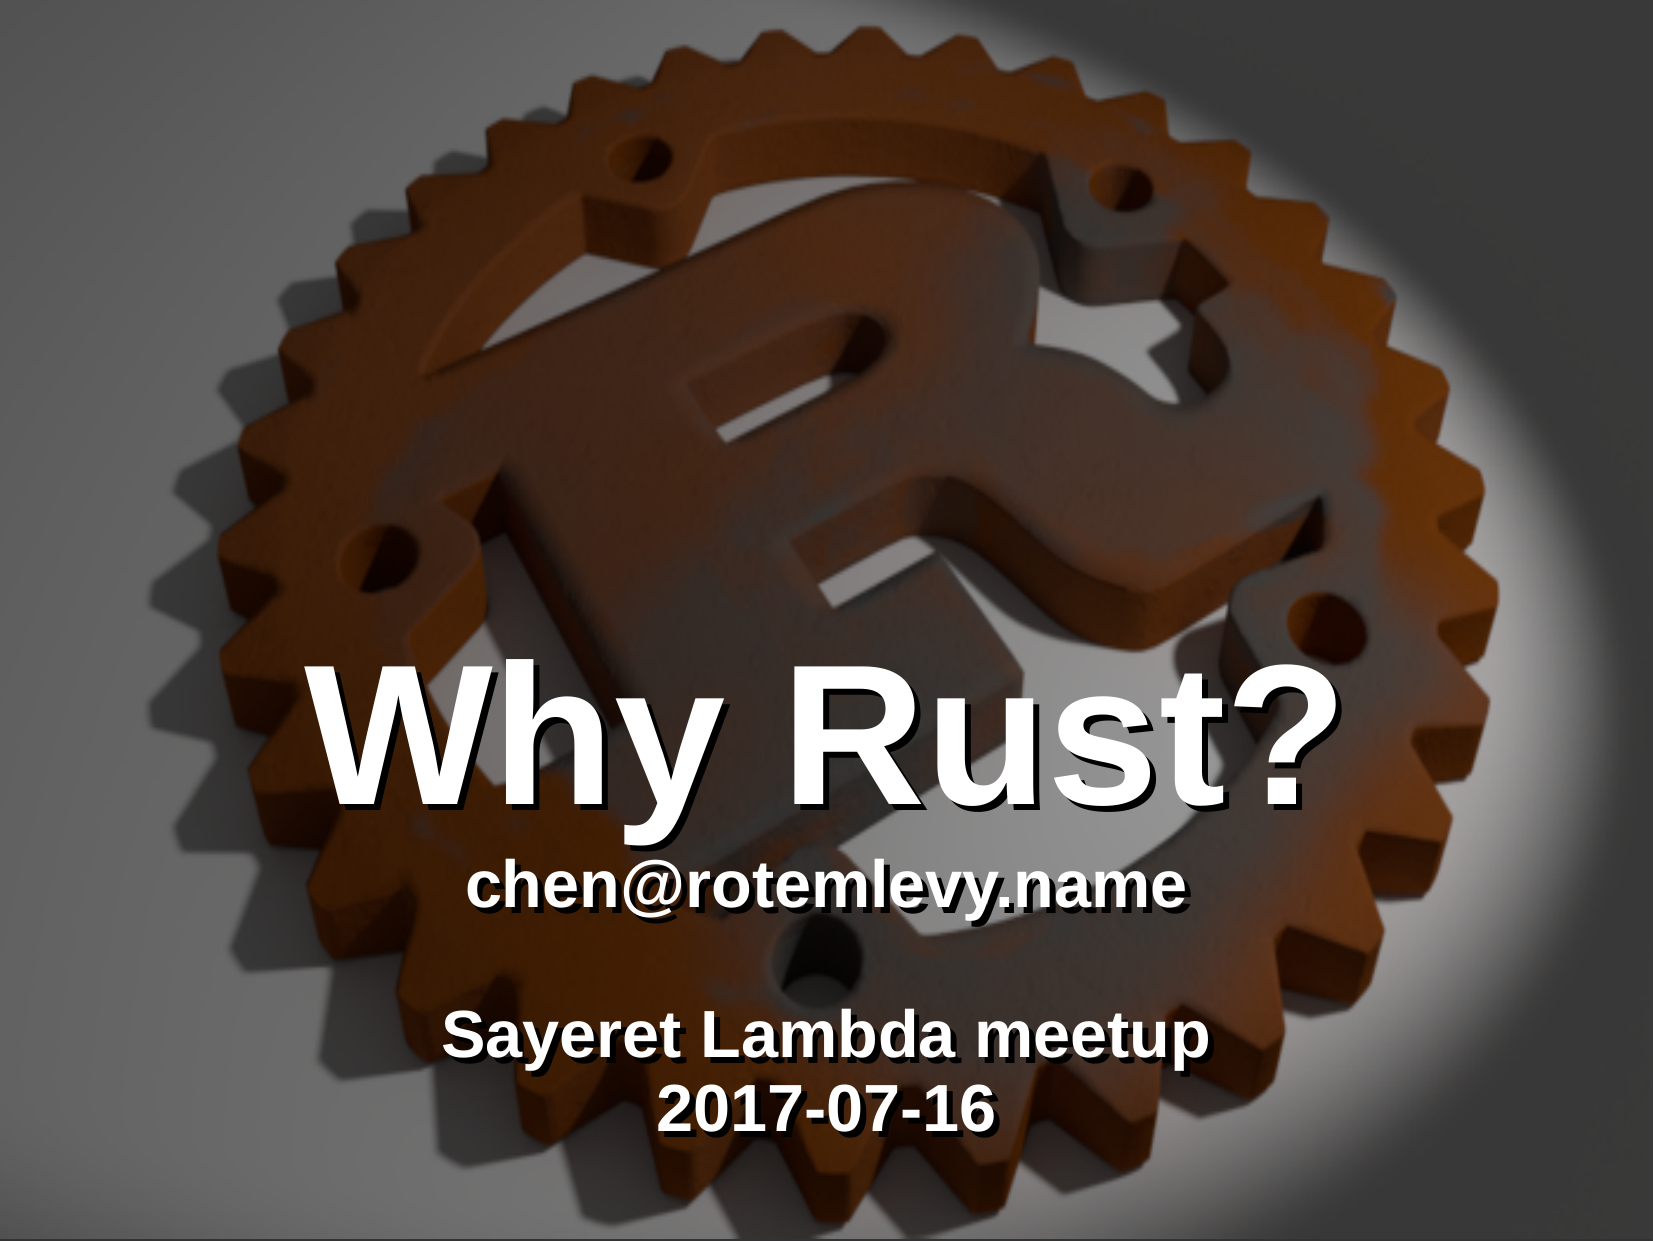

# Why Rust?
chen@rotemlevy.name
Sayeret Lambda meetup
2017-07-16
Why Rust?
chen@rotemlevy.name
Sayeret Lambda meetup
2017-07-16